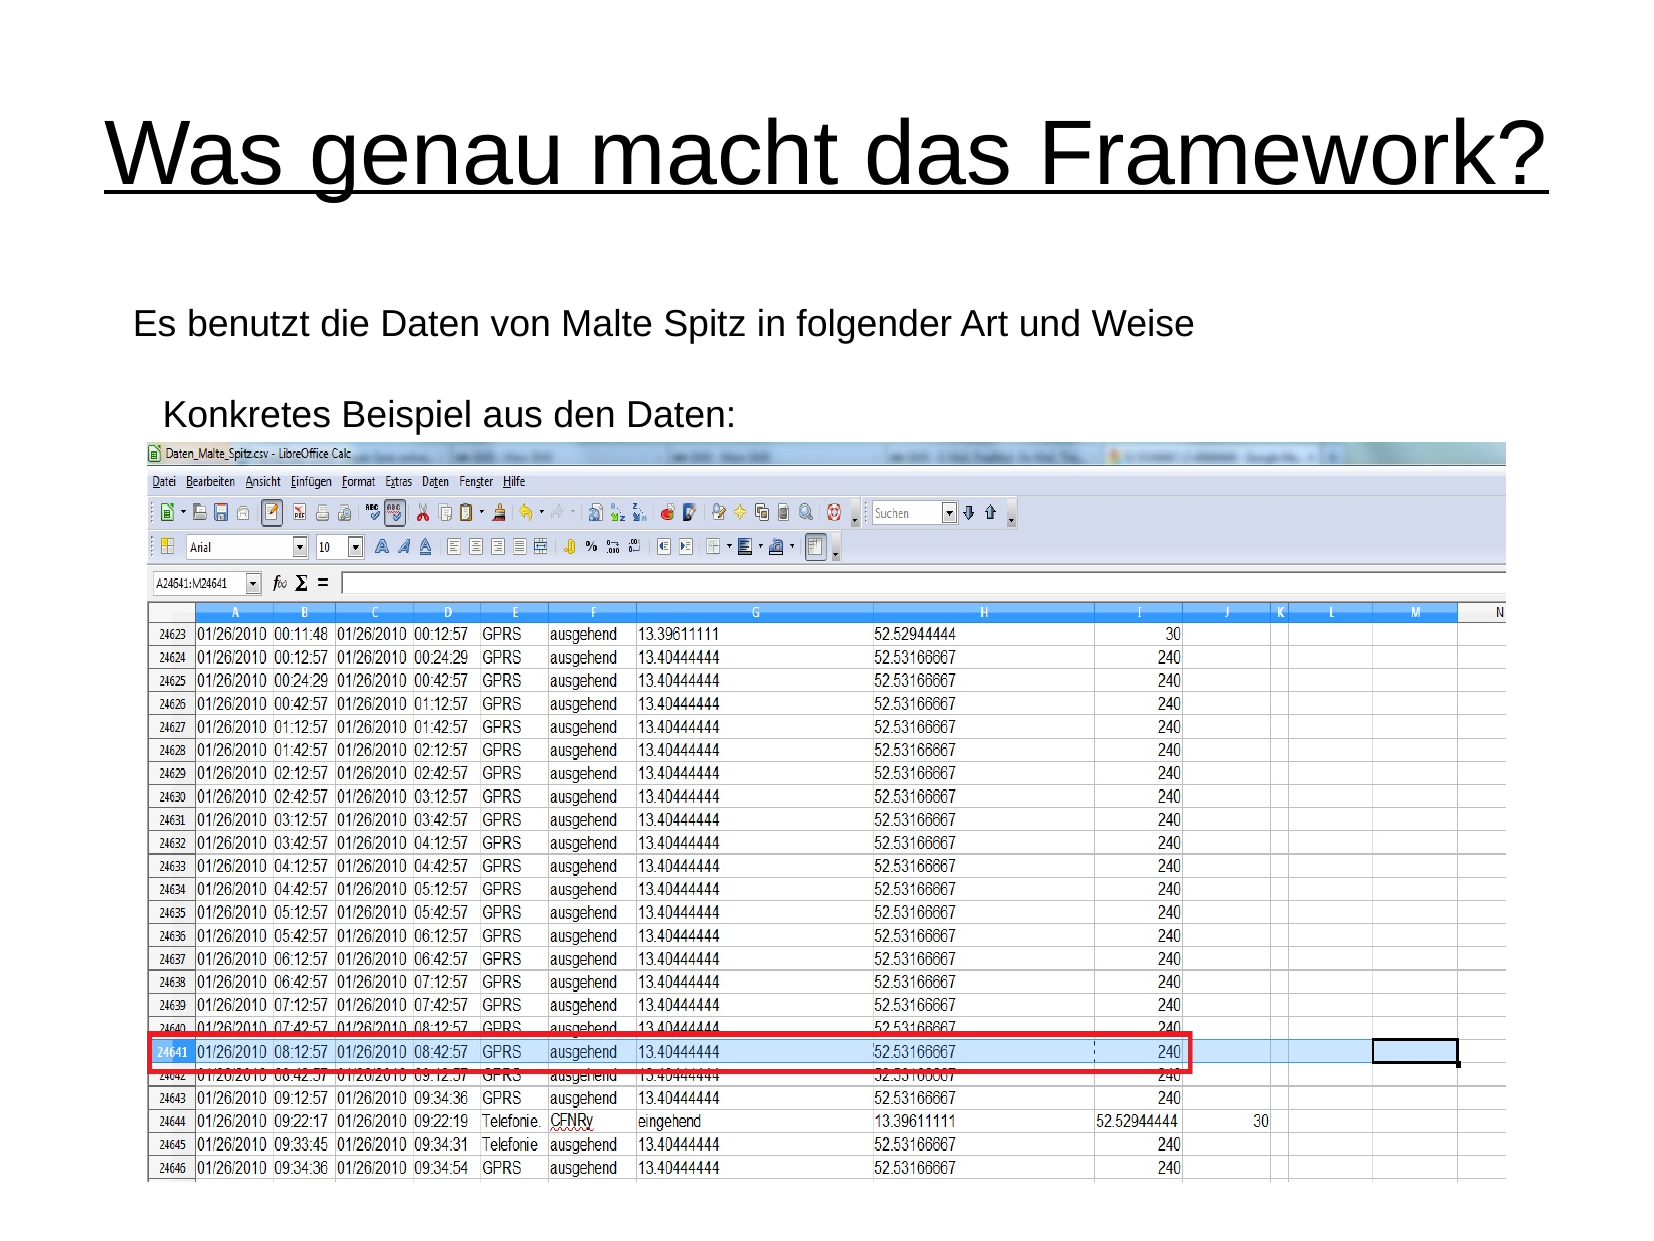

# Was genau macht das Framework?
Es benutzt die Daten von Malte Spitz in folgender Art und Weise
Konkretes Beispiel aus den Daten: